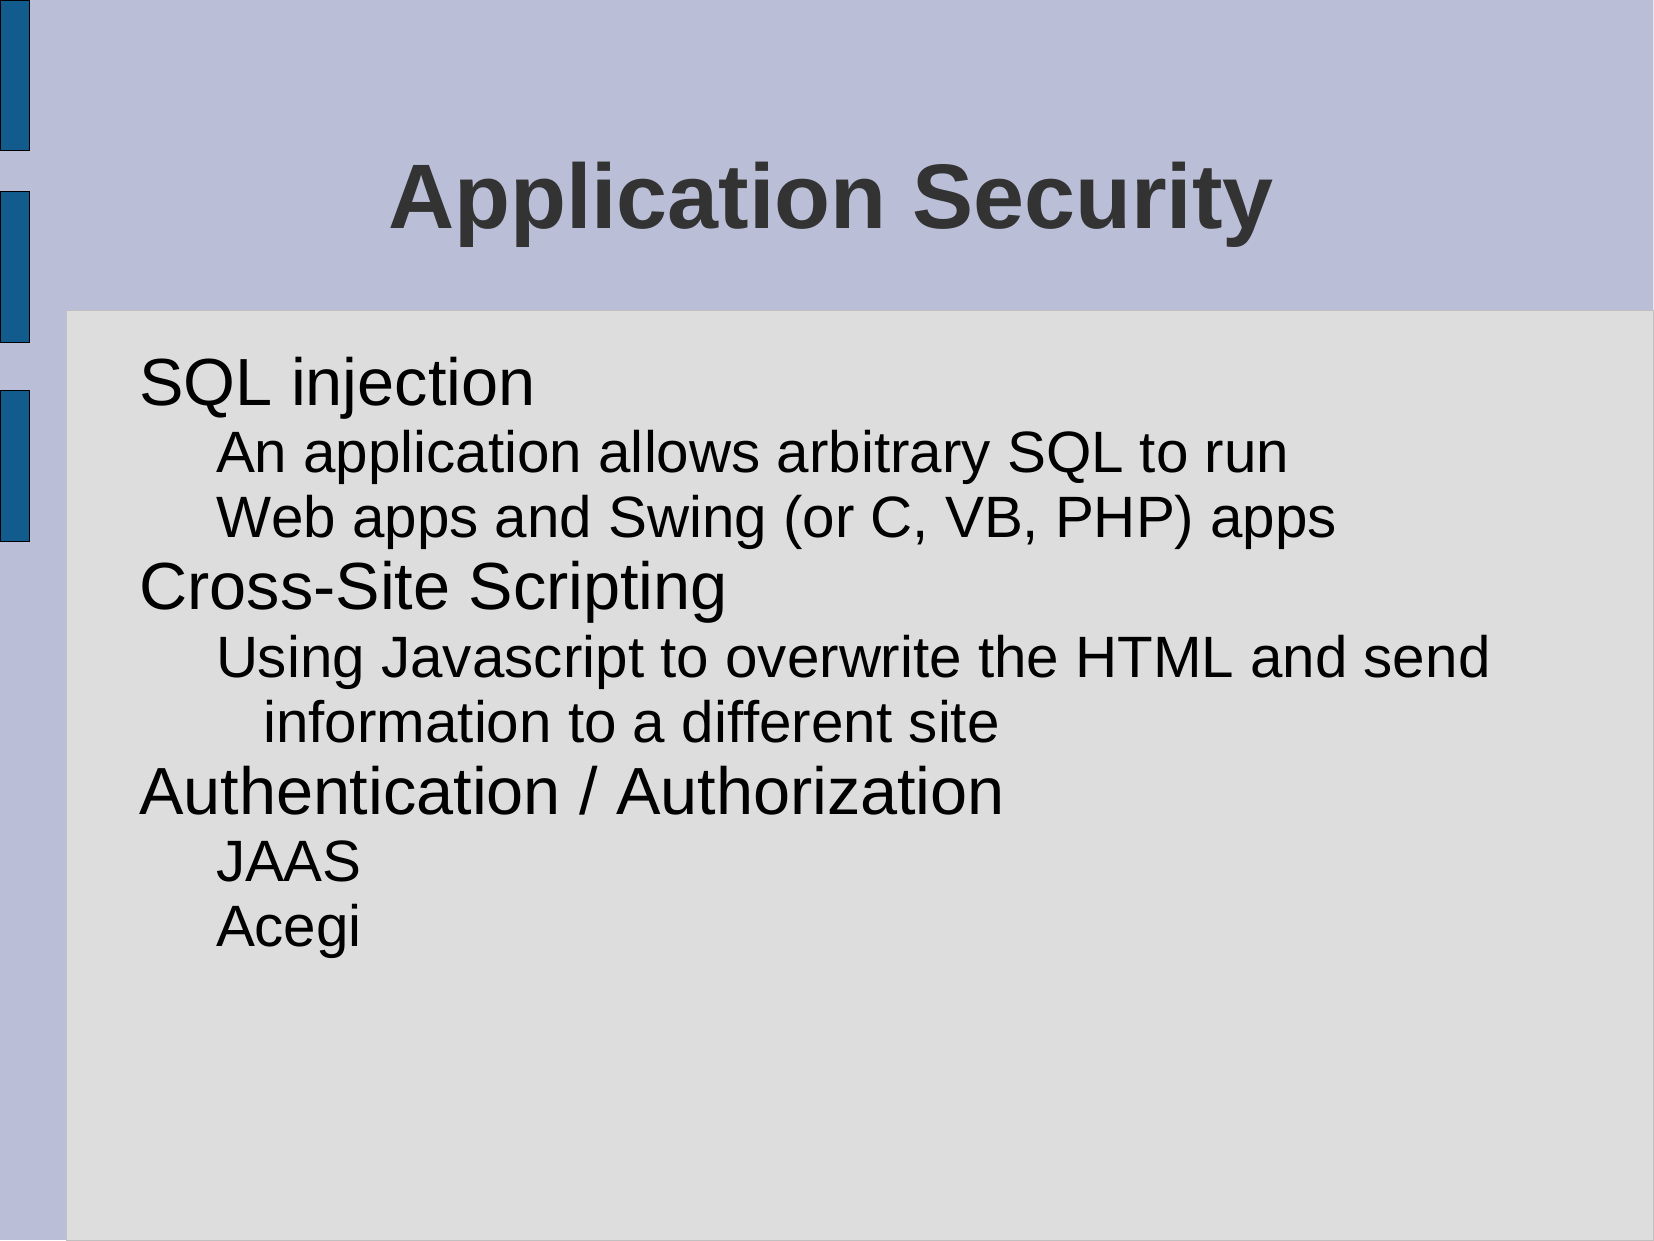

# Application Security
SQL injection
An application allows arbitrary SQL to run
Web apps and Swing (or C, VB, PHP) apps
Cross-Site Scripting
Using Javascript to overwrite the HTML and send information to a different site
Authentication / Authorization
JAAS
Acegi